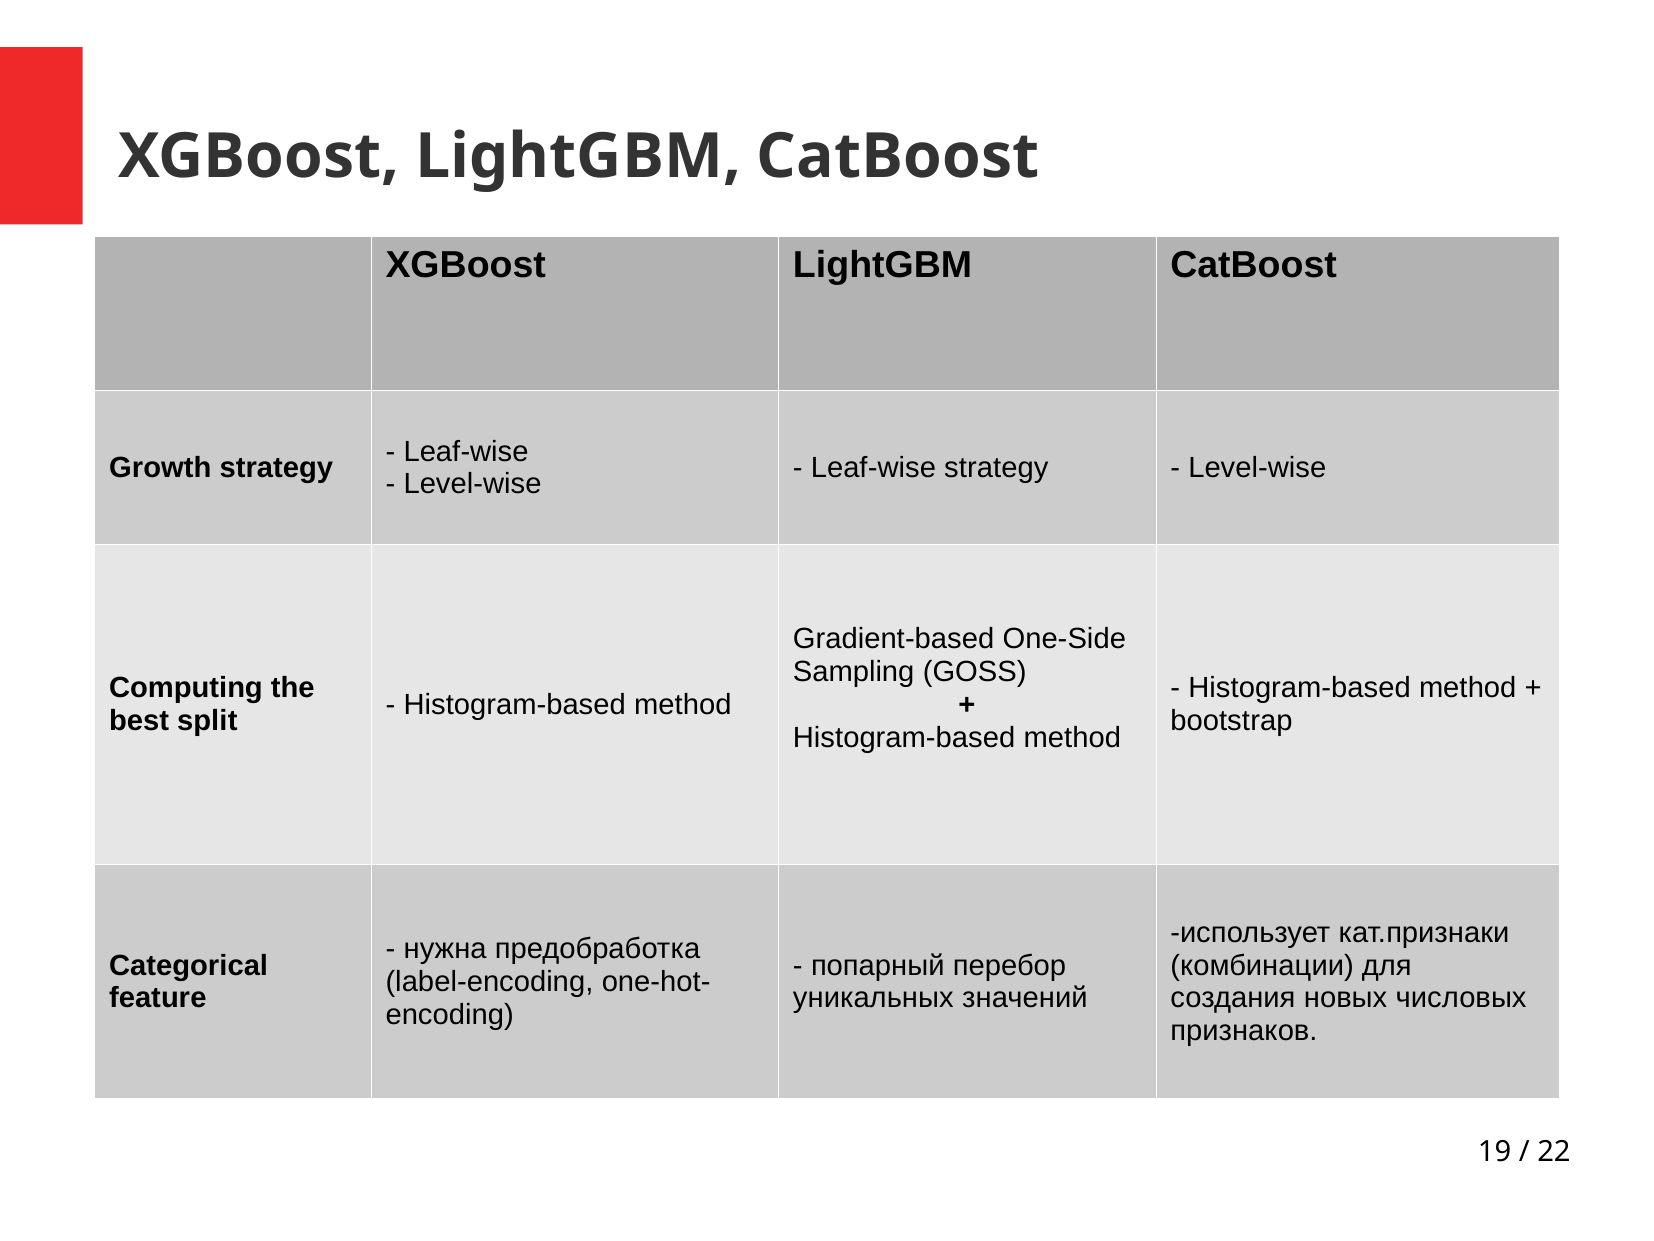

# XGBoost, LightGBM, CatBoost
| | XGBoost | LightGBM | CatBoost |
| --- | --- | --- | --- |
| Growth strategy | - Leaf-wise - Level-wise | - Leaf-wise strategy | - Level-wise |
| Computing the best split | - Histogram-based method | Gradient-based One-Side Sampling (GOSS) + Histogram-based method | - Histogram-based method + bootstrap |
| Categorical feature | - нужна предобработка (label-encoding, one-hot-encoding) | - попарный перебор уникальных значений | -использует кат.признаки (комбинации) для создания новых числовых признаков. |
19